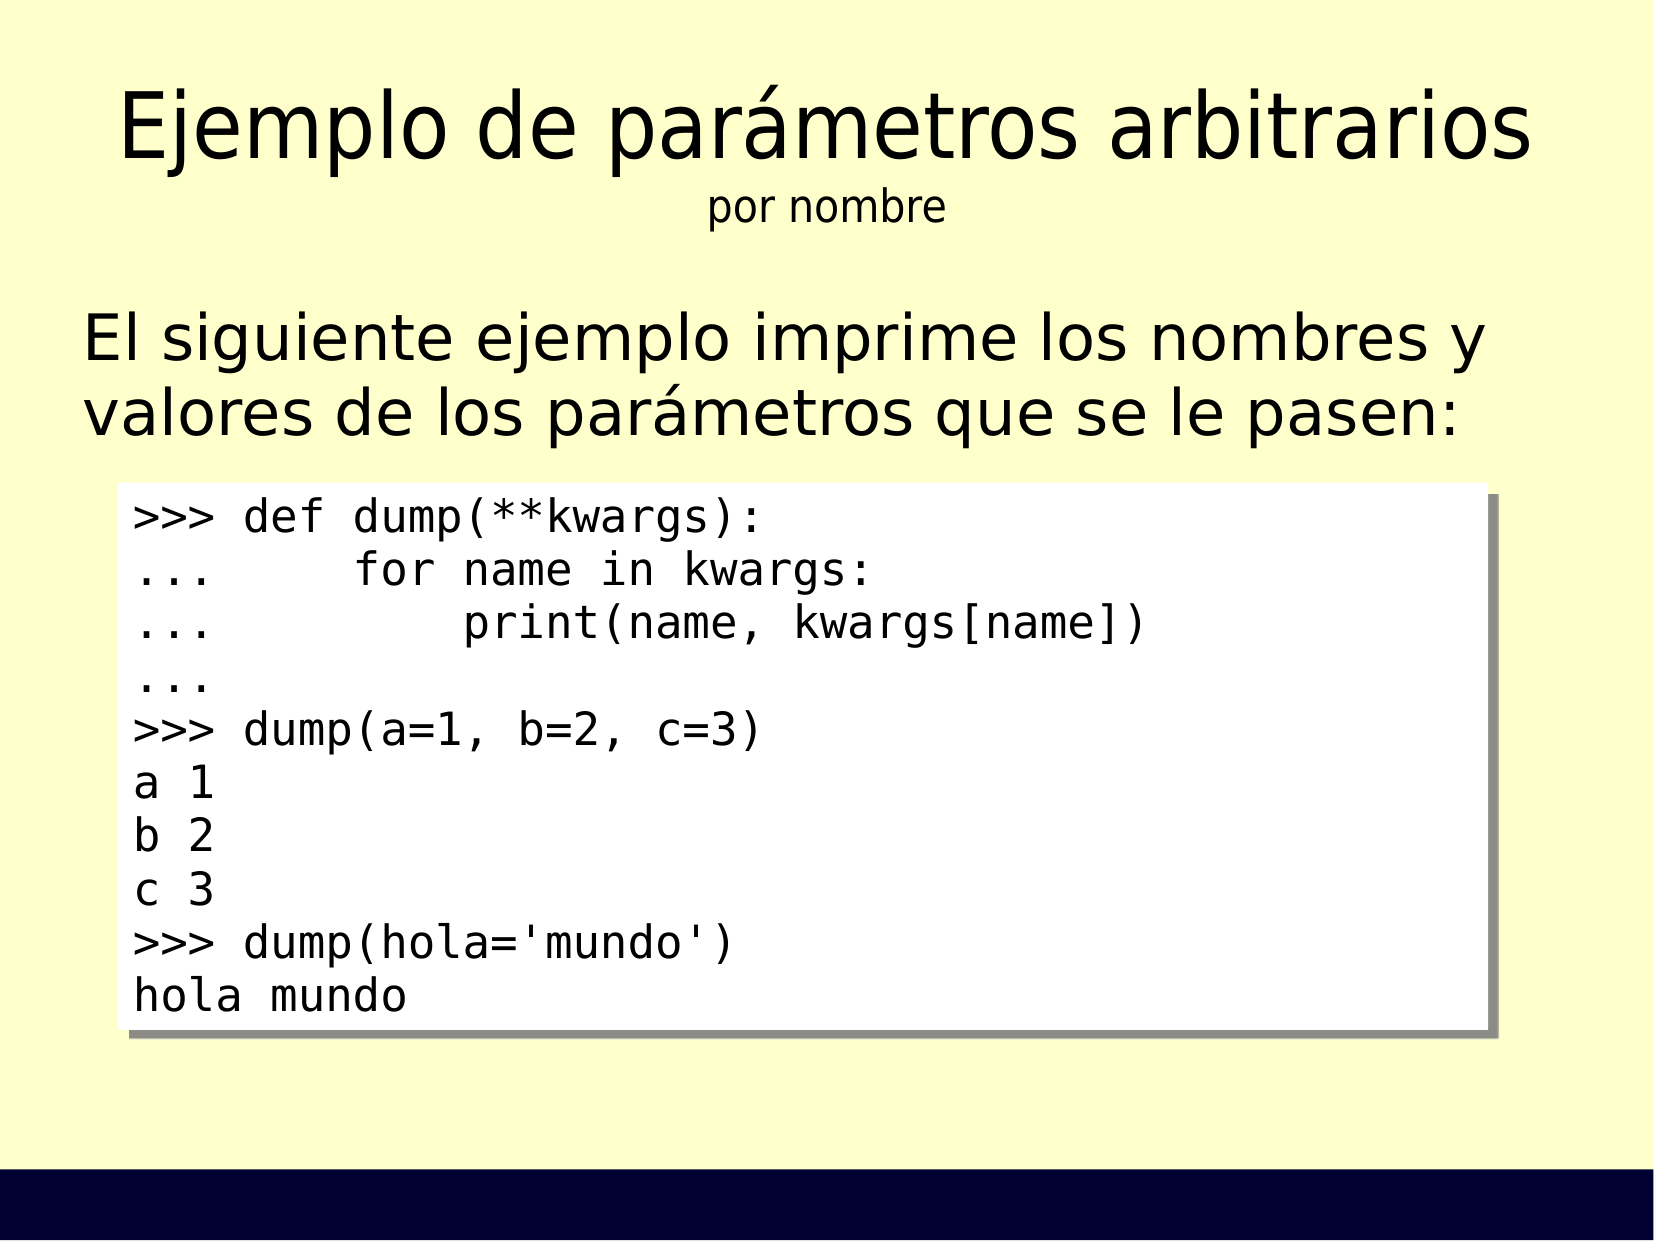

# Ejemplo de parámetros arbitrarios por nombre
El siguiente ejemplo imprime los nombres y valores de los parámetros que se le pasen:
>>> def dump(**kwargs):
... for name in kwargs:
... print(name, kwargs[name])
...
>>> dump(a=1, b=2, c=3)
a 1
b 2
c 3
>>> dump(hola='mundo')
hola mundo